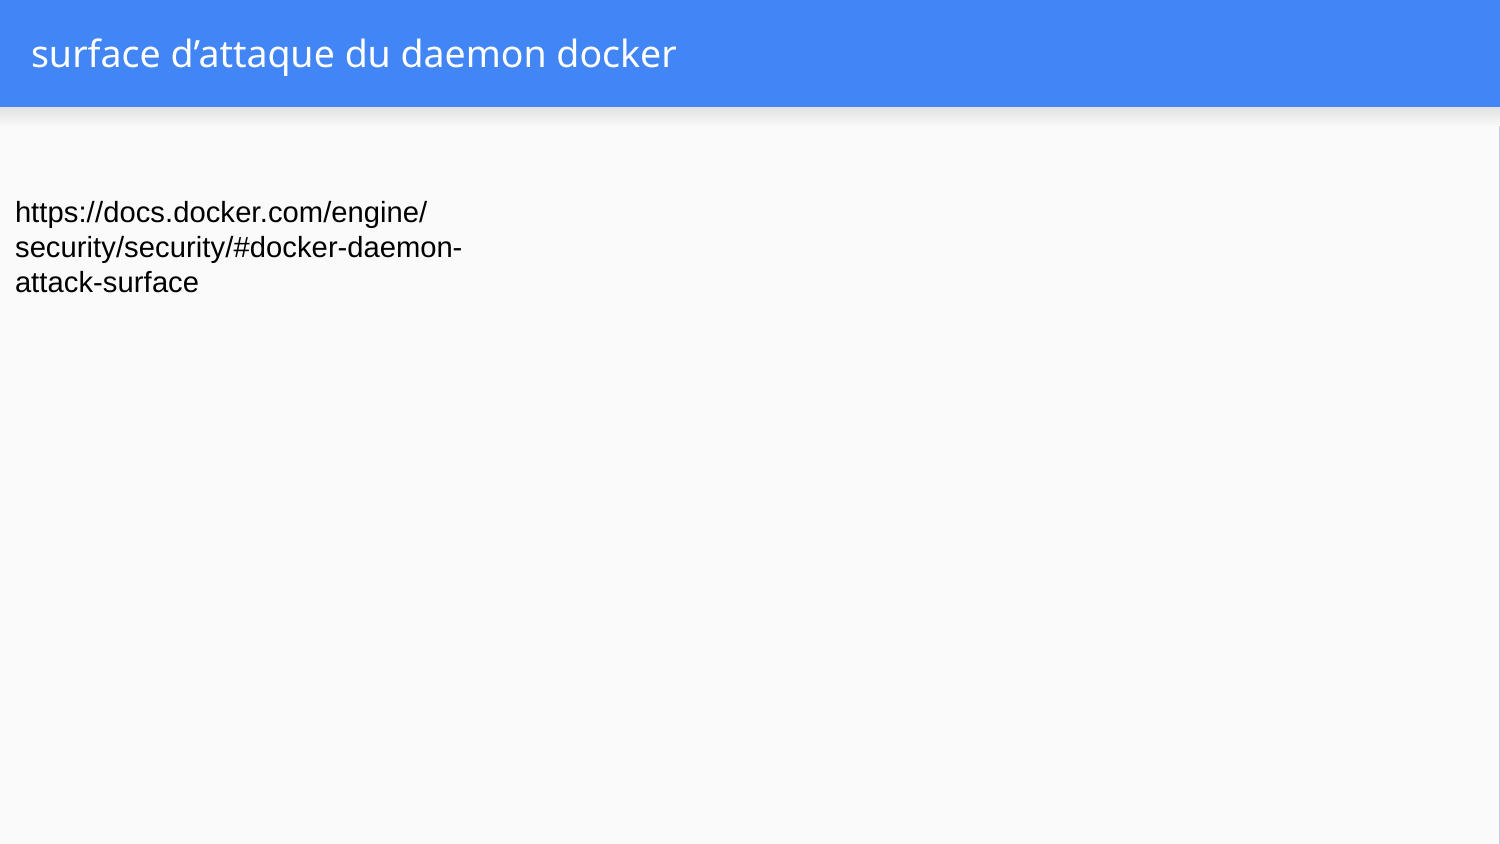

https://docs.docker.com/engine/security/security/#docker-daemon-attack-surface
# surface d’attaque du daemon docker